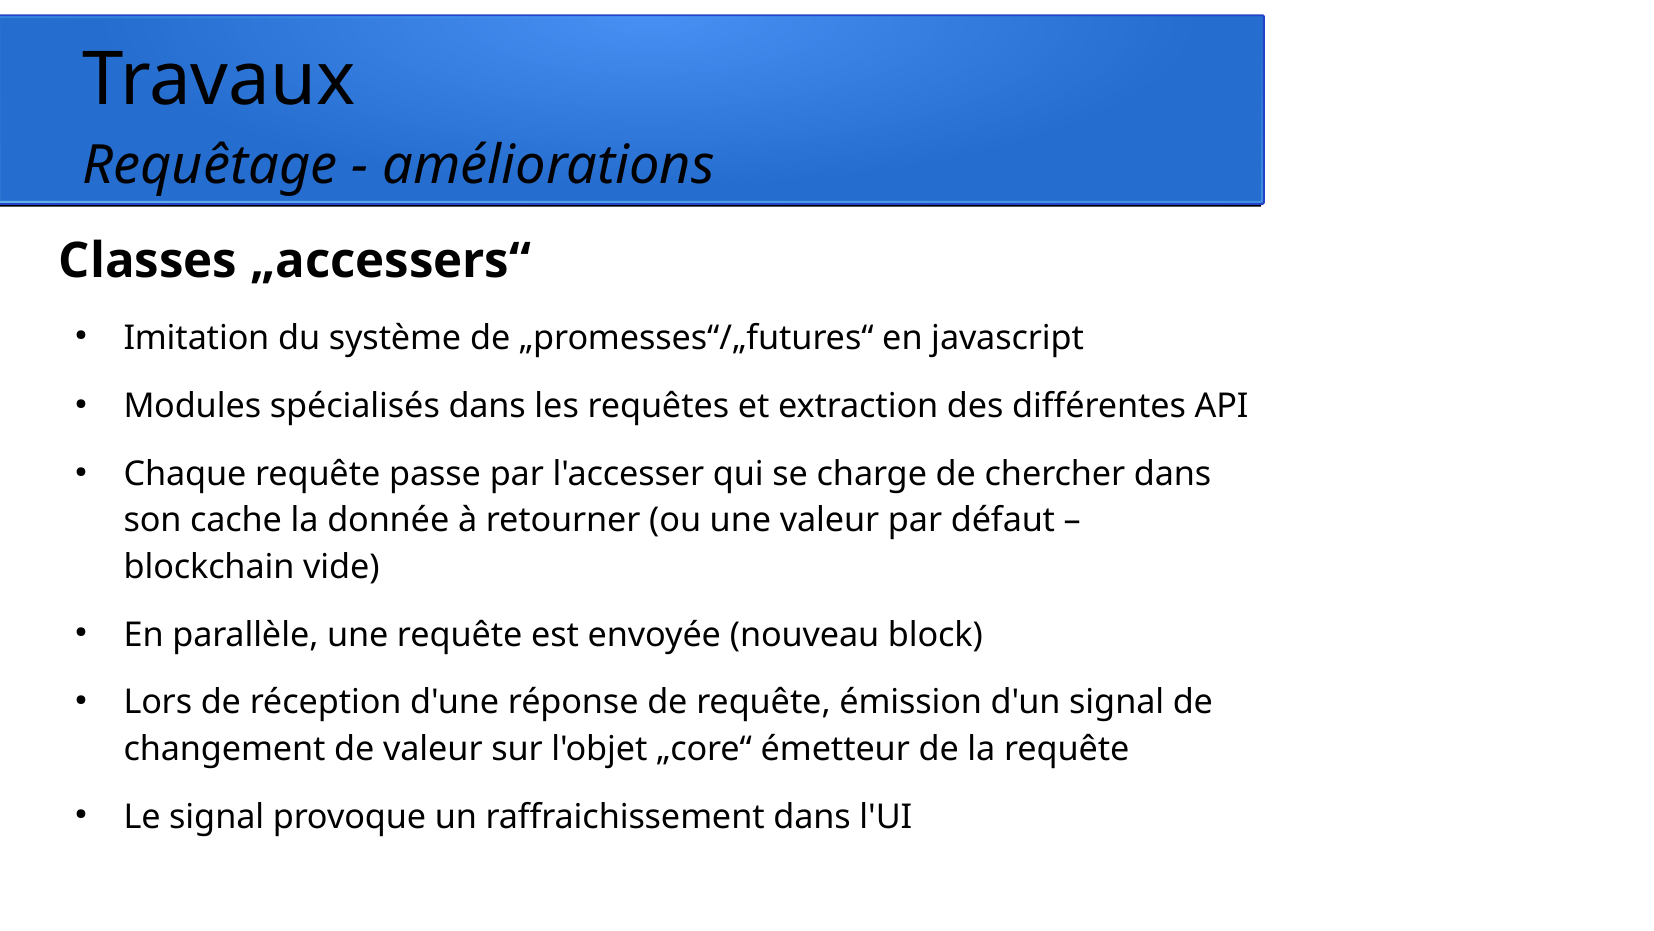

Travaux
Requêtage - améliorations
# Classes „accessers“
Imitation du système de „promesses“/„futures“ en javascript
Modules spécialisés dans les requêtes et extraction des différentes API
Chaque requête passe par l'accesser qui se charge de chercher dans son cache la donnée à retourner (ou une valeur par défaut – blockchain vide)
En parallèle, une requête est envoyée (nouveau block)
Lors de réception d'une réponse de requête, émission d'un signal de changement de valeur sur l'objet „core“ émetteur de la requête
Le signal provoque un raffraichissement dans l'UI